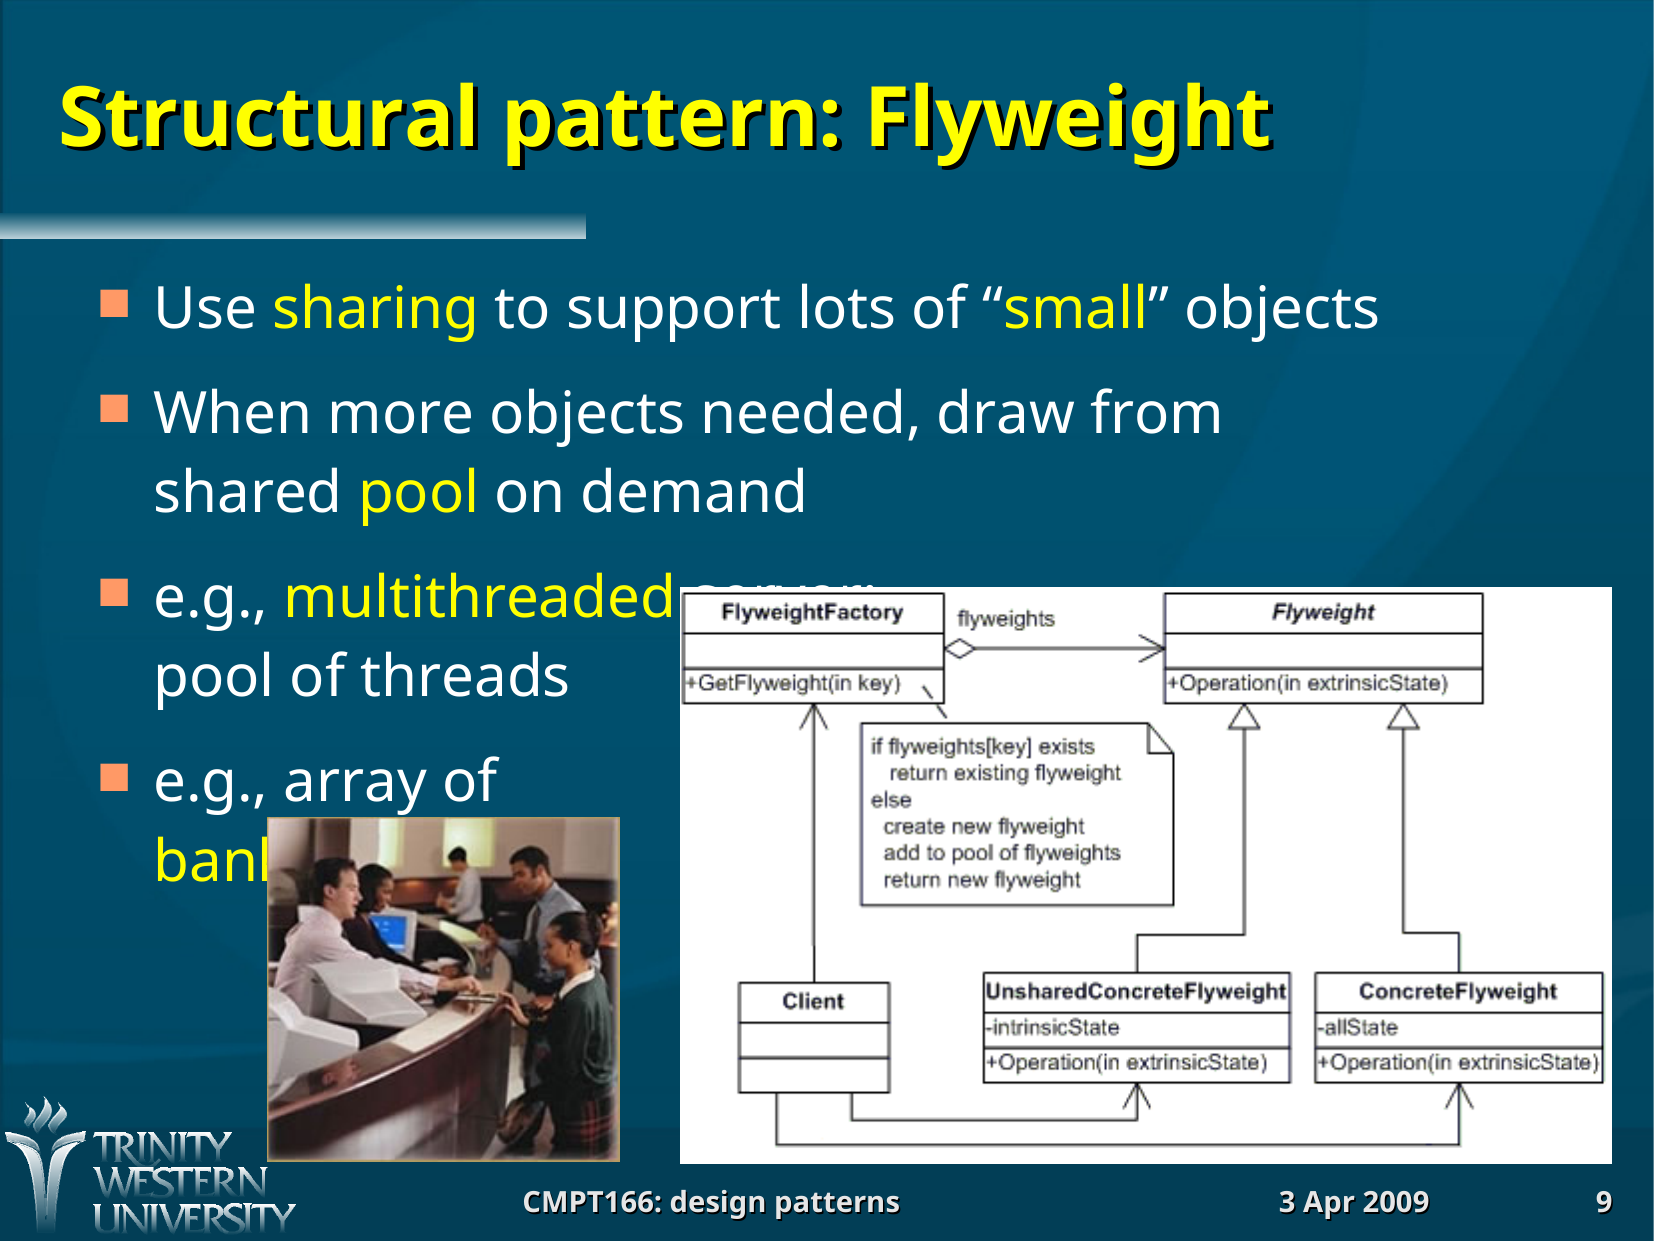

# Structural pattern: Flyweight
Use sharing to support lots of “small” objects
When more objects needed, draw from
shared pool on demand
e.g., multithreaded server:
pool of threads
e.g., array of
bank tellers
CMPT166: design patterns
3 Apr 2009
9